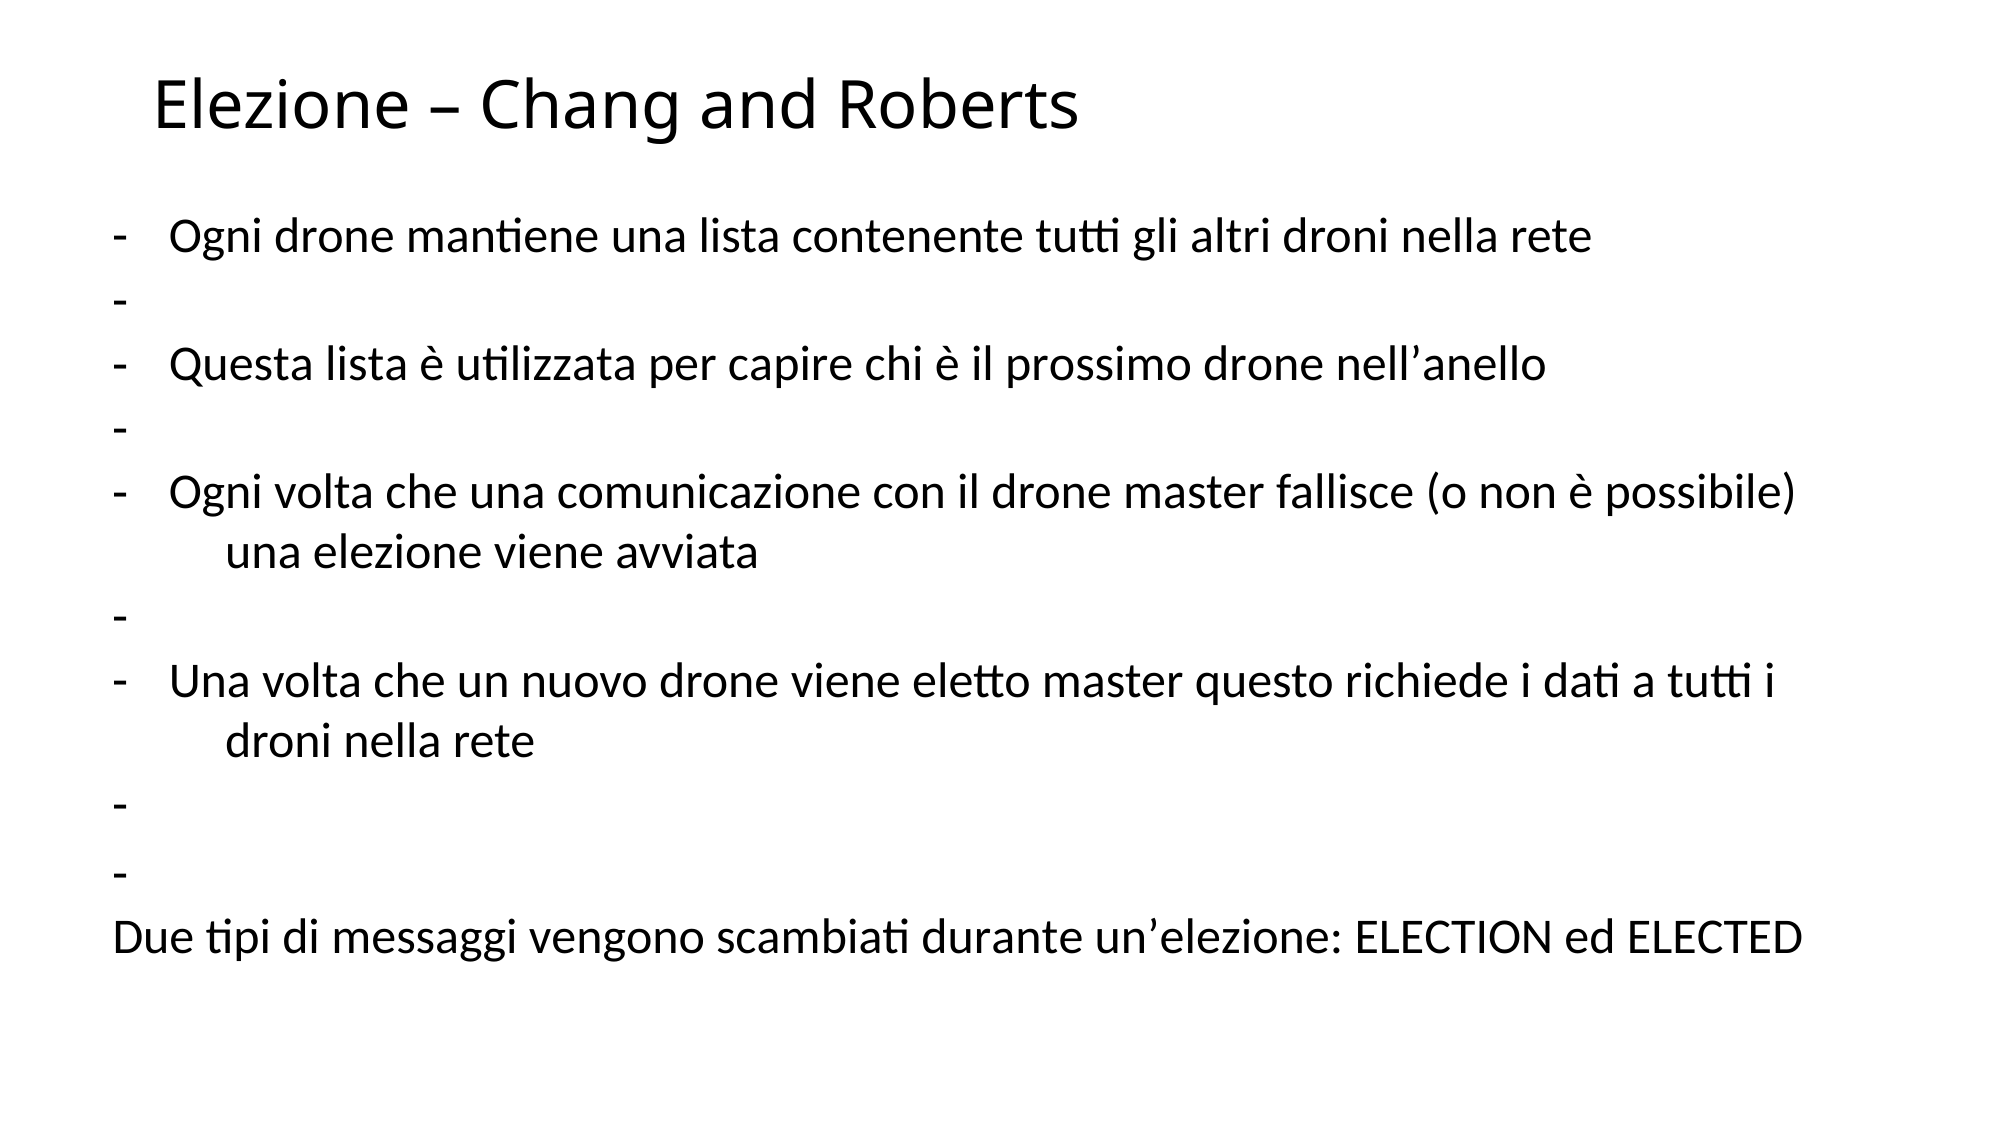

# Elezione – Chang and Roberts
Ogni drone mantiene una lista contenente tutti gli altri droni nella rete
Questa lista è utilizzata per capire chi è il prossimo drone nell’anello
Ogni volta che una comunicazione con il drone master fallisce (o non è possibile) una elezione viene avviata
Una volta che un nuovo drone viene eletto master questo richiede i dati a tutti i droni nella rete
Due tipi di messaggi vengono scambiati durante un’elezione: ELECTION ed ELECTED